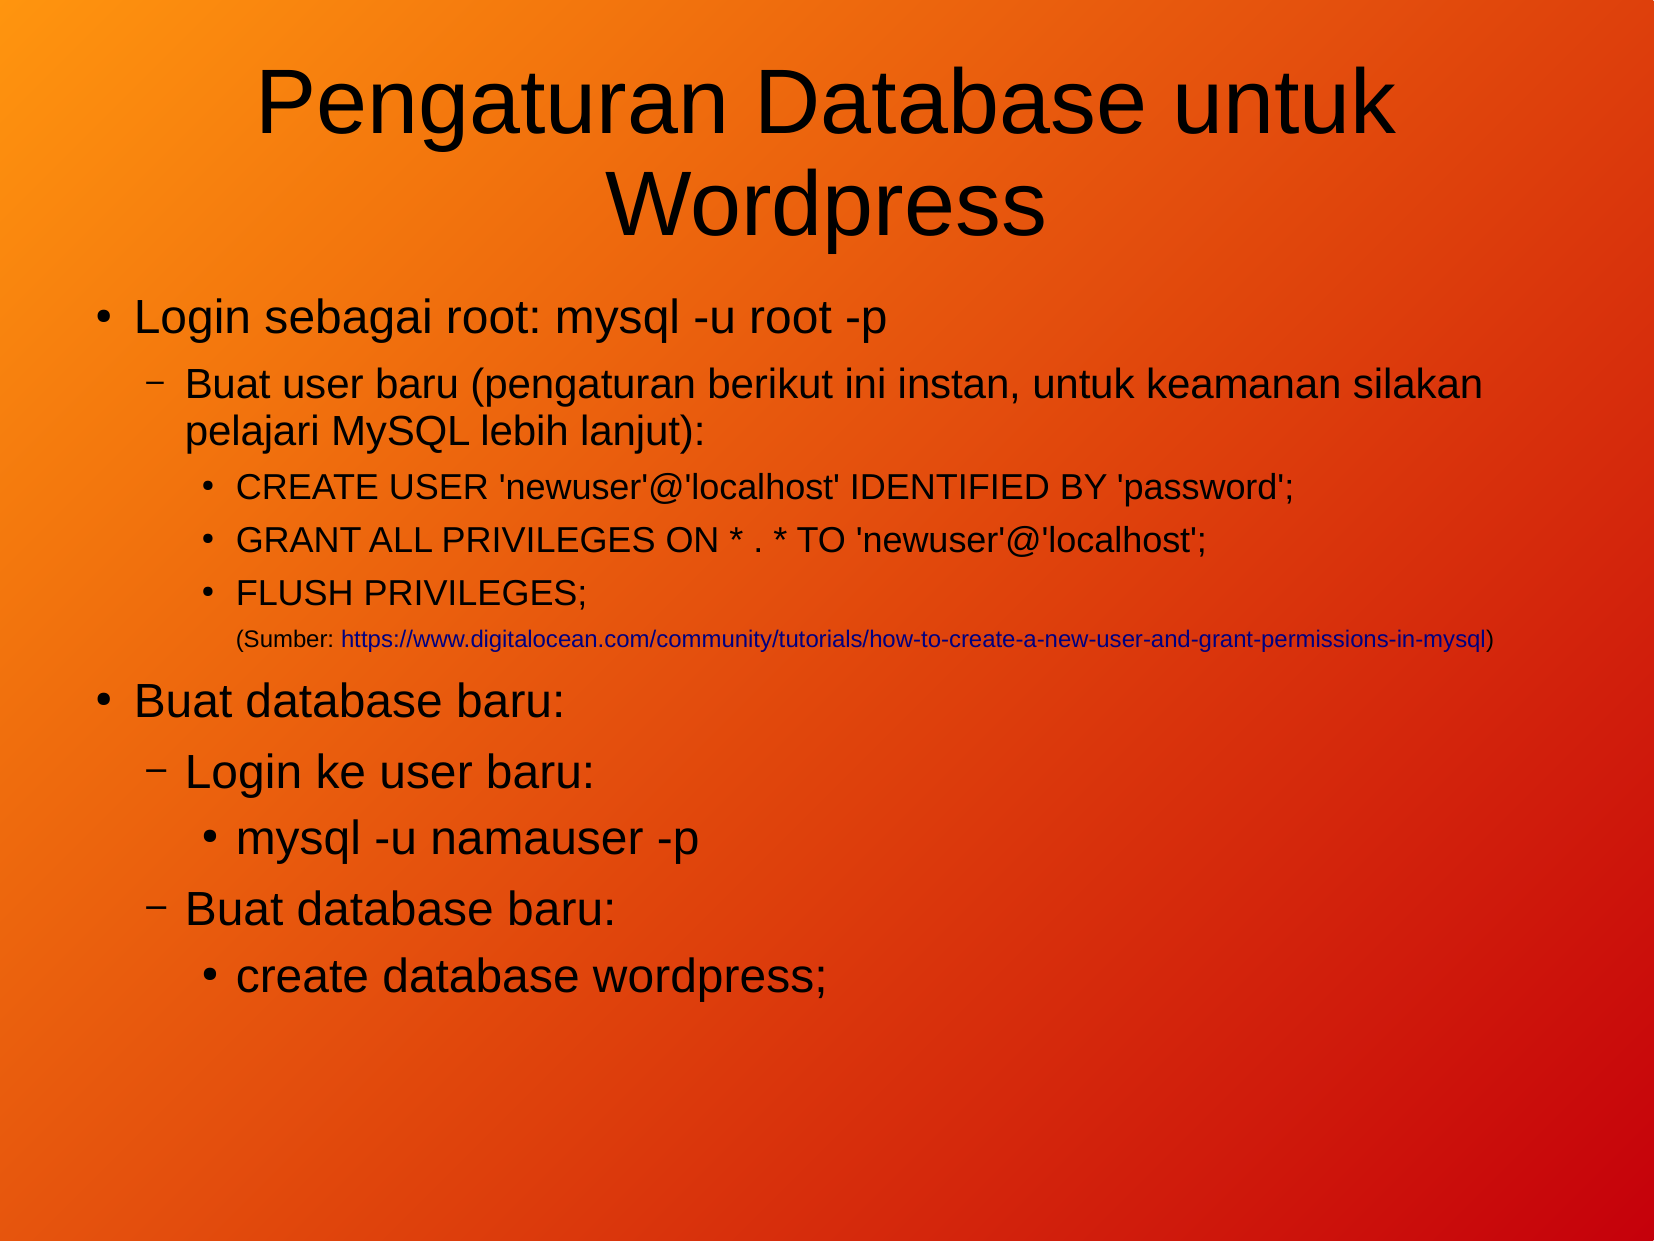

# Pengaturan Database untuk Wordpress
Login sebagai root: mysql -u root -p
Buat user baru (pengaturan berikut ini instan, untuk keamanan silakan pelajari MySQL lebih lanjut):
CREATE USER 'newuser'@'localhost' IDENTIFIED BY 'password';
GRANT ALL PRIVILEGES ON * . * TO 'newuser'@'localhost';
FLUSH PRIVILEGES;
(Sumber: https://www.digitalocean.com/community/tutorials/how-to-create-a-new-user-and-grant-permissions-in-mysql)
Buat database baru:
Login ke user baru:
mysql -u namauser -p
Buat database baru:
create database wordpress;